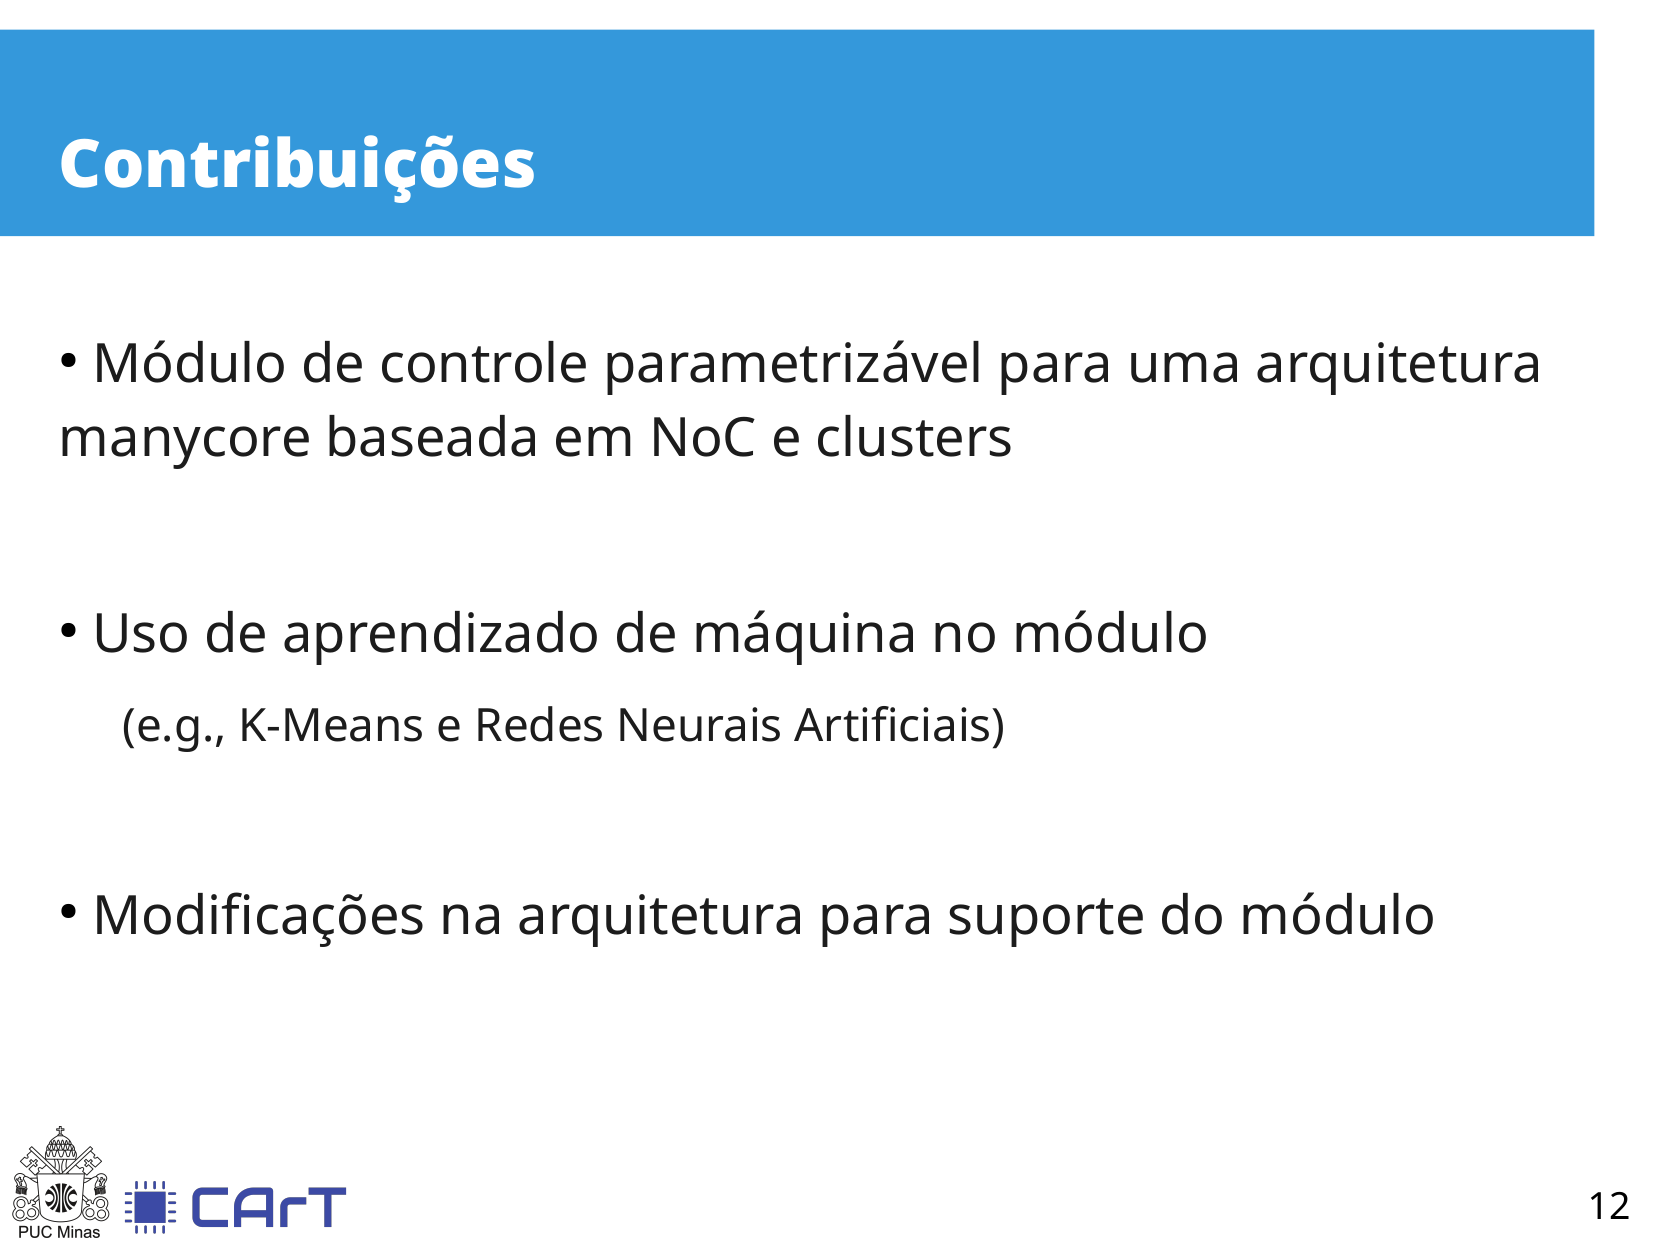

# Contribuições
 Módulo de controle parametrizável para uma arquitetura manycore baseada em NoC e clusters
 Uso de aprendizado de máquina no módulo
(e.g., K-Means e Redes Neurais Artificiais)
 Modificações na arquitetura para suporte do módulo
12